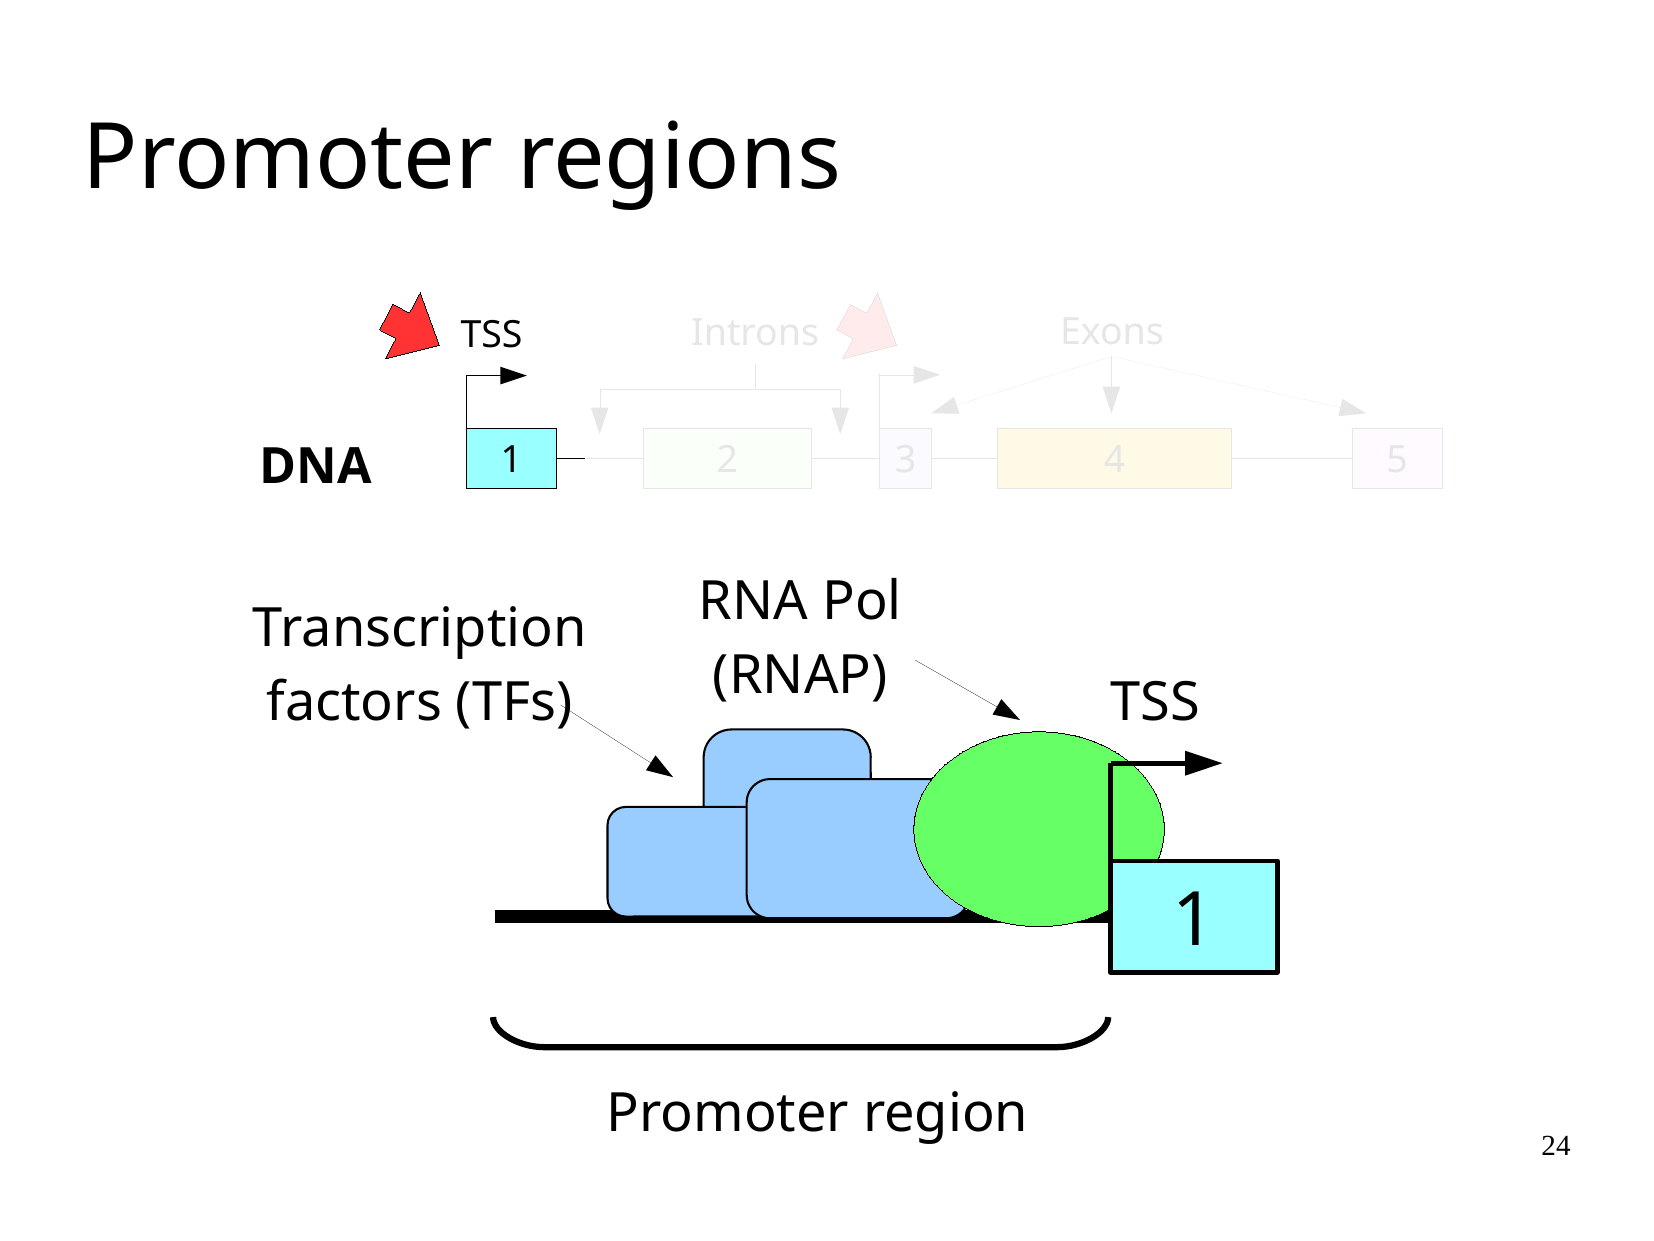

# Promoter regions
Exons
Introns
TSS
DNA
1
2
3
4
5
RNA Pol
(RNAP)
Transcription
factors (TFs)
TSS
1
Promoter region
24